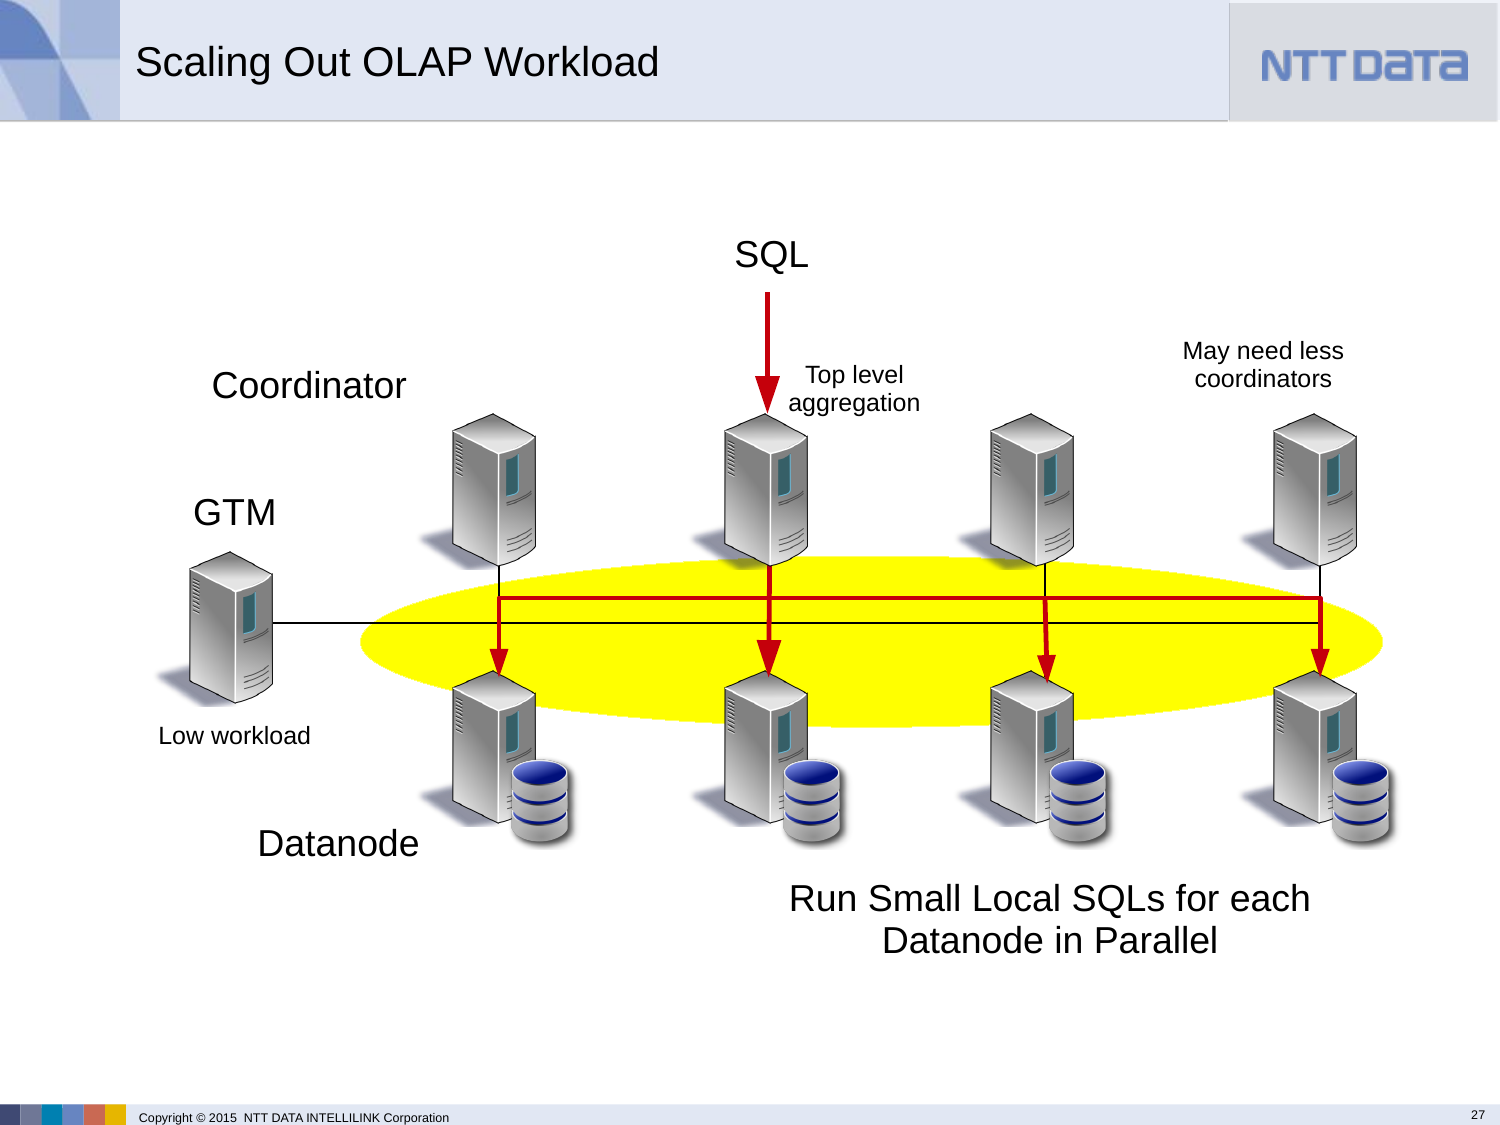

# Scaling Out OLAP Workload
SQL
May need less coordinators
Top level aggregation
Coordinator
GTM
Low workload
Datanode
Run Small Local SQLs for each Datanode in Parallel